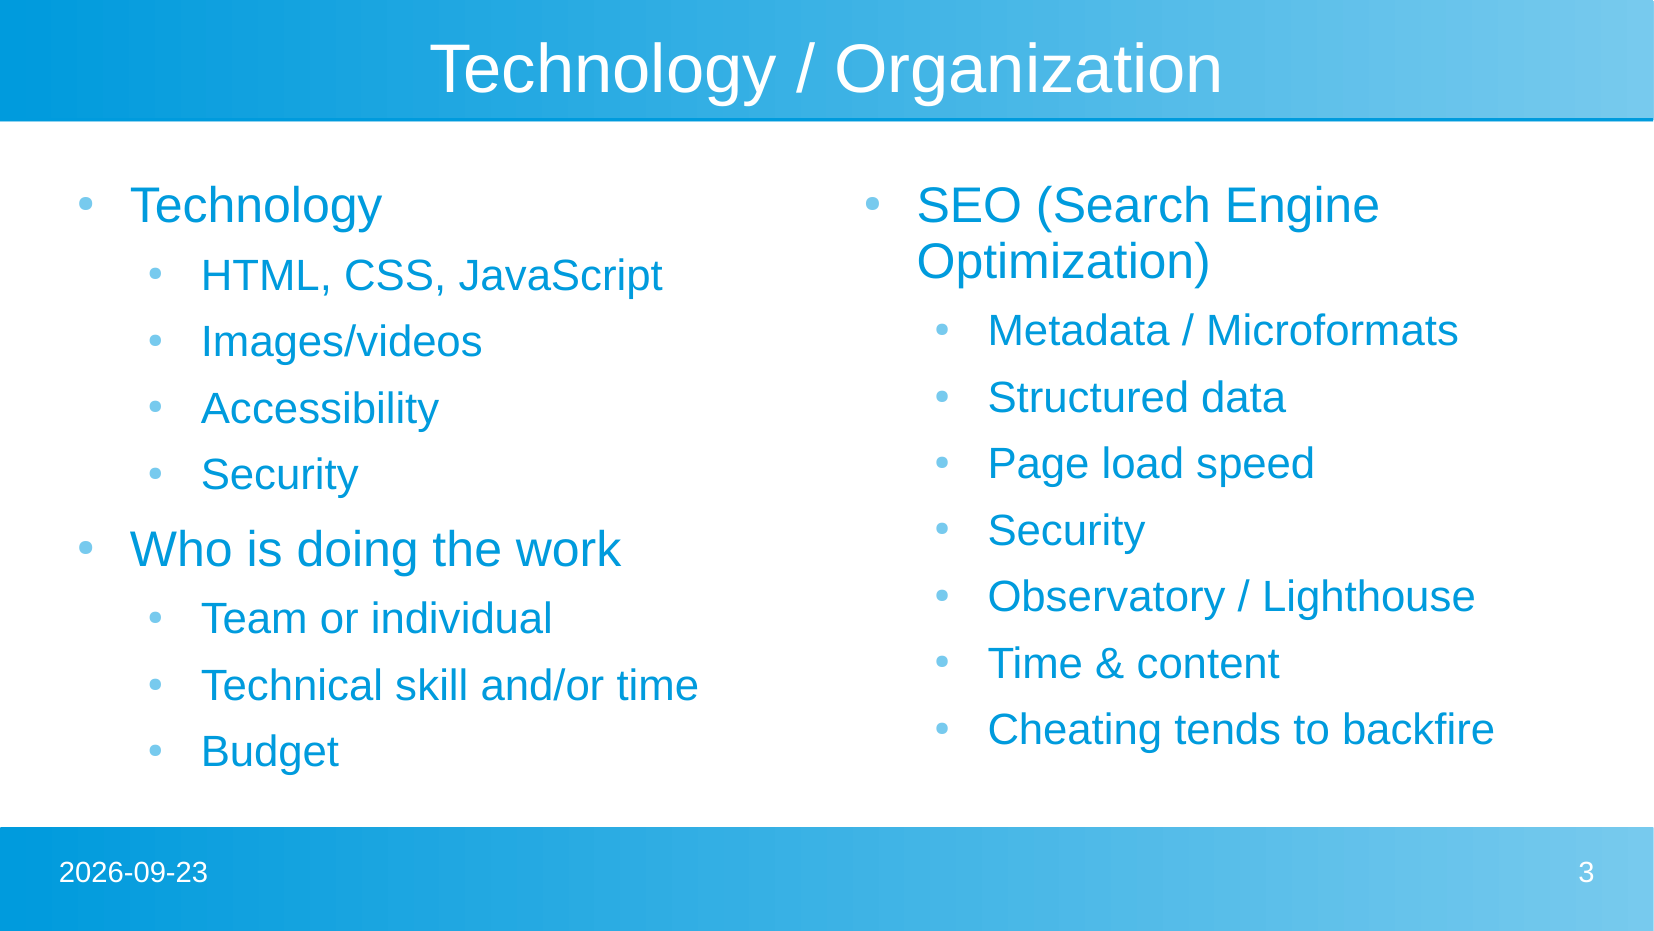

# Technology / Organization
Technology
HTML, CSS, JavaScript
Images/videos
Accessibility
Security
Who is doing the work
Team or individual
Technical skill and/or time
Budget
SEO (Search Engine Optimization)
Metadata / Microformats
Structured data
Page load speed
Security
Observatory / Lighthouse
Time & content
Cheating tends to backfire
3